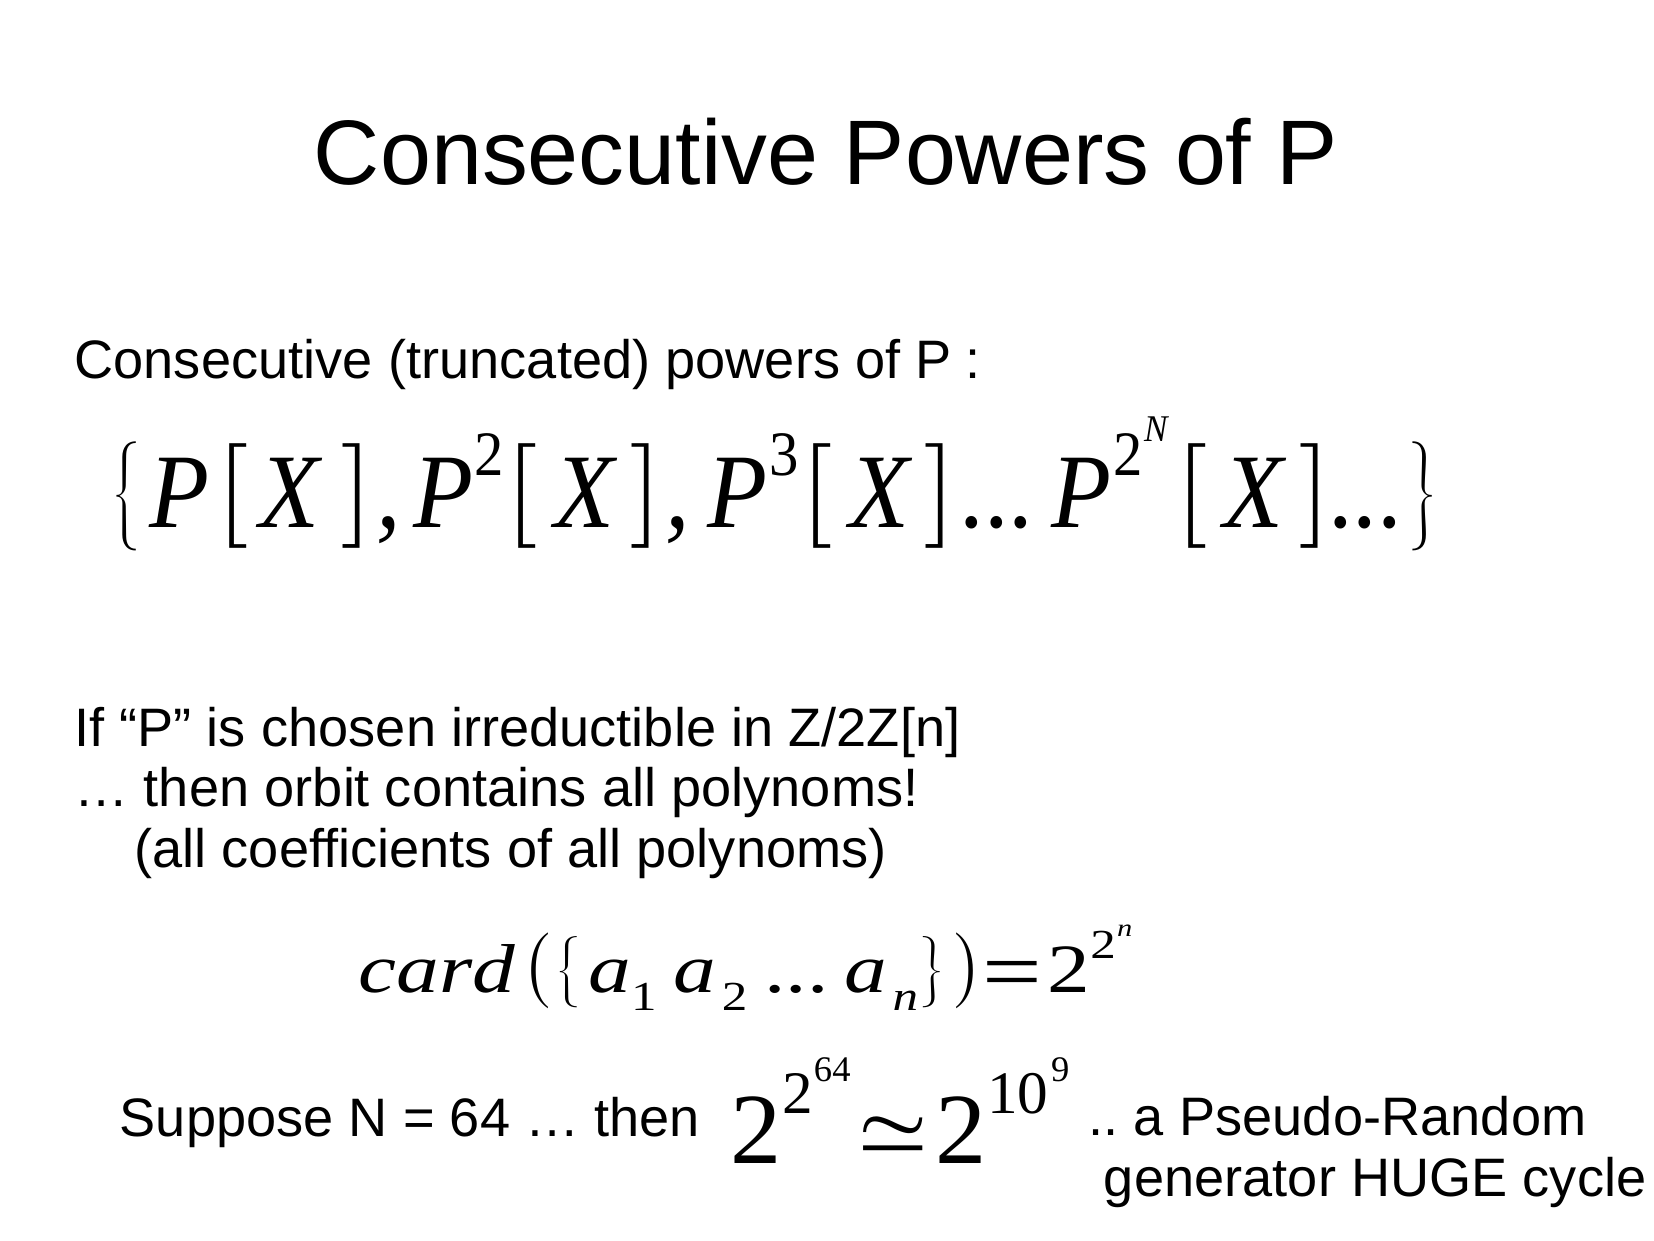

# Consecutive Powers of P
Consecutive (truncated) powers of P :
If “P” is chosen irreductible in Z/2Z[n]
… then orbit contains all polynoms!
 (all coefficients of all polynoms)
.. a Pseudo-Random
 generator HUGE cycle
Suppose N = 64 … then